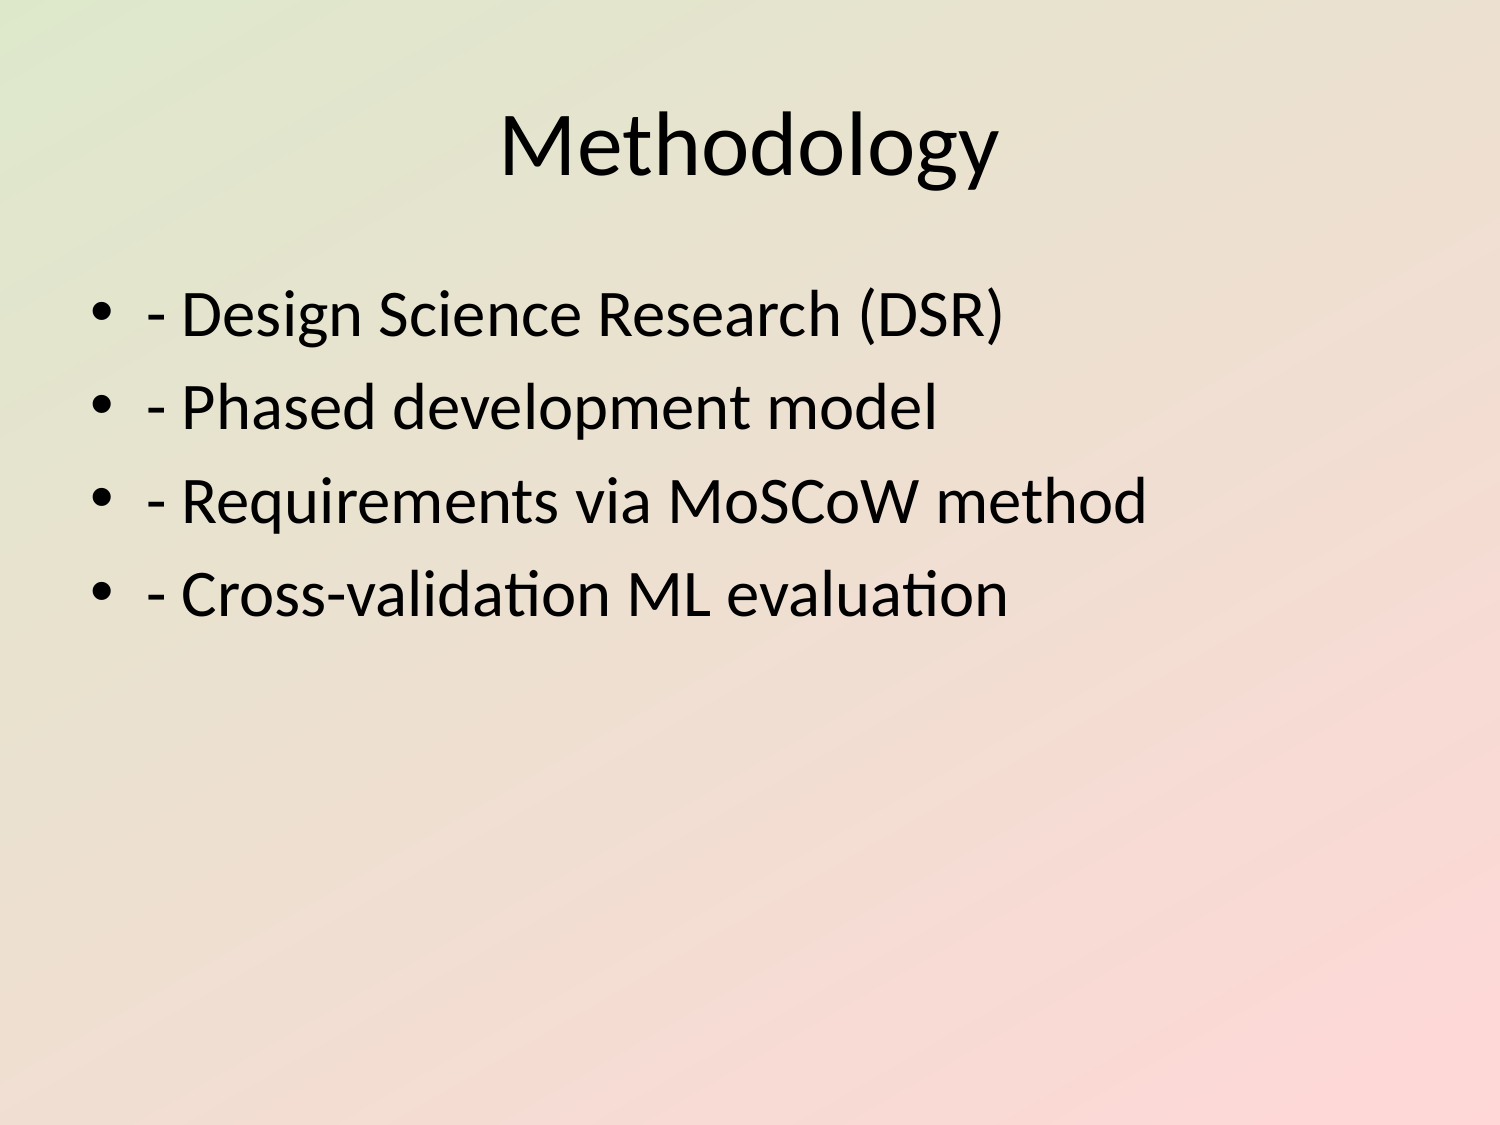

# Methodology
- Design Science Research (DSR)
- Phased development model
- Requirements via MoSCoW method
- Cross-validation ML evaluation